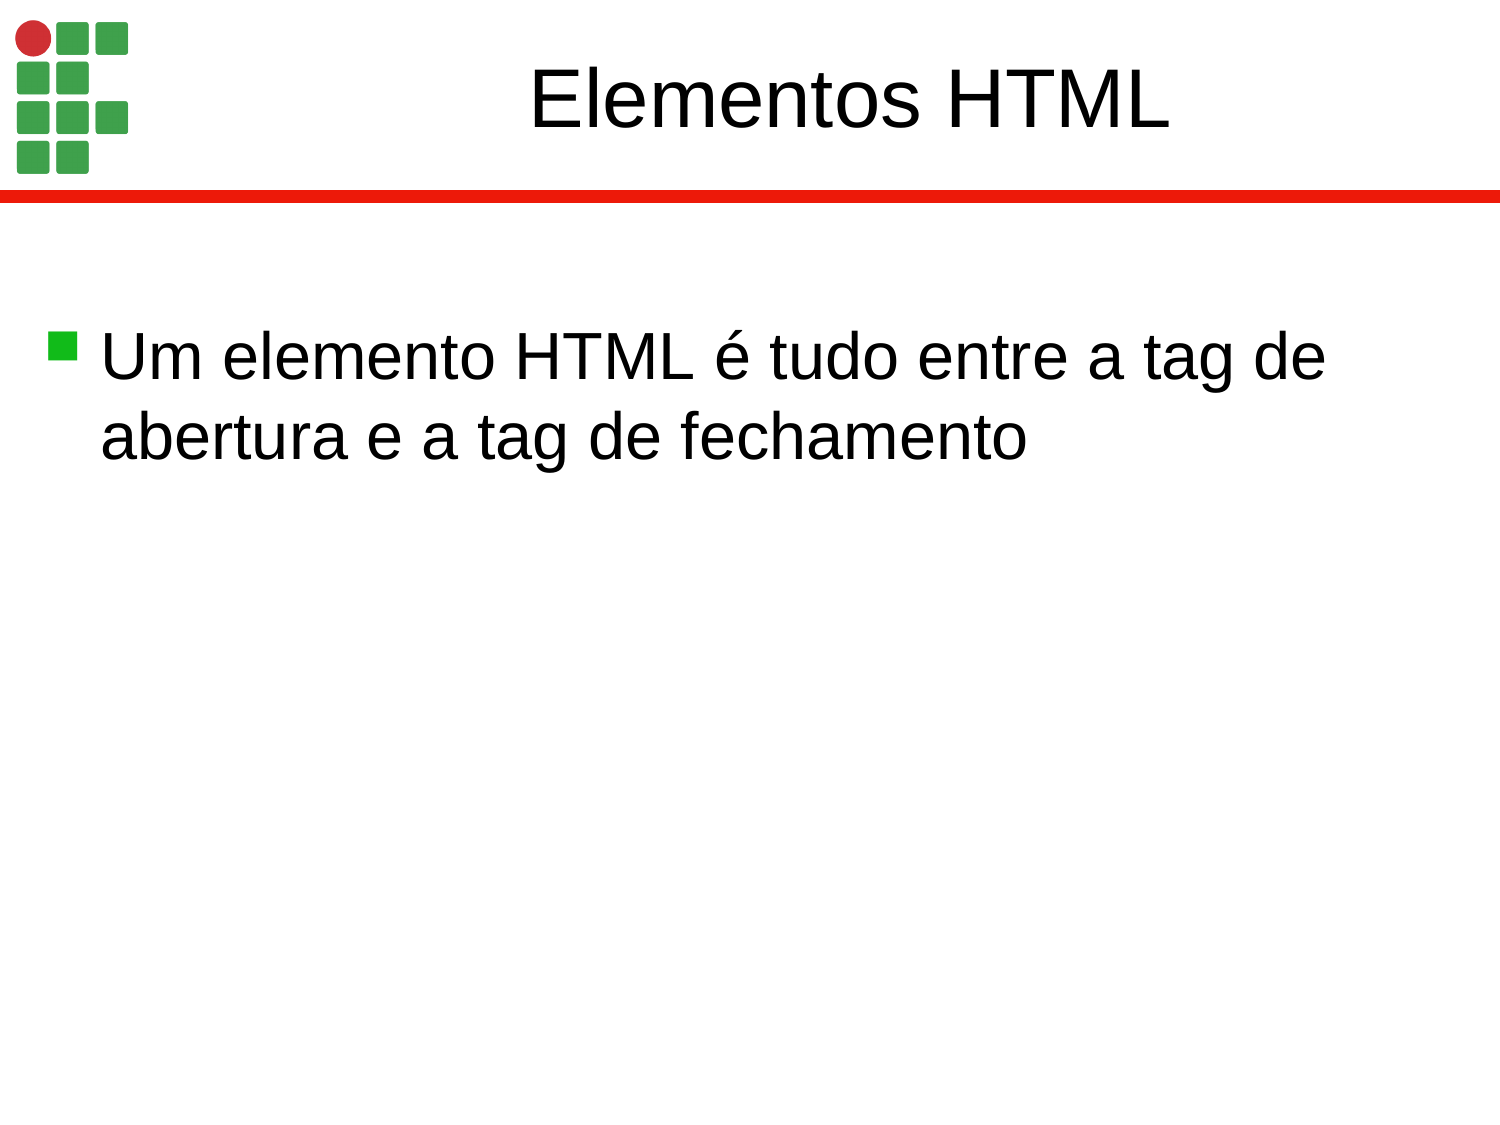

# Elementos HTML
Um elemento HTML é tudo entre a tag de abertura e a tag de fechamento